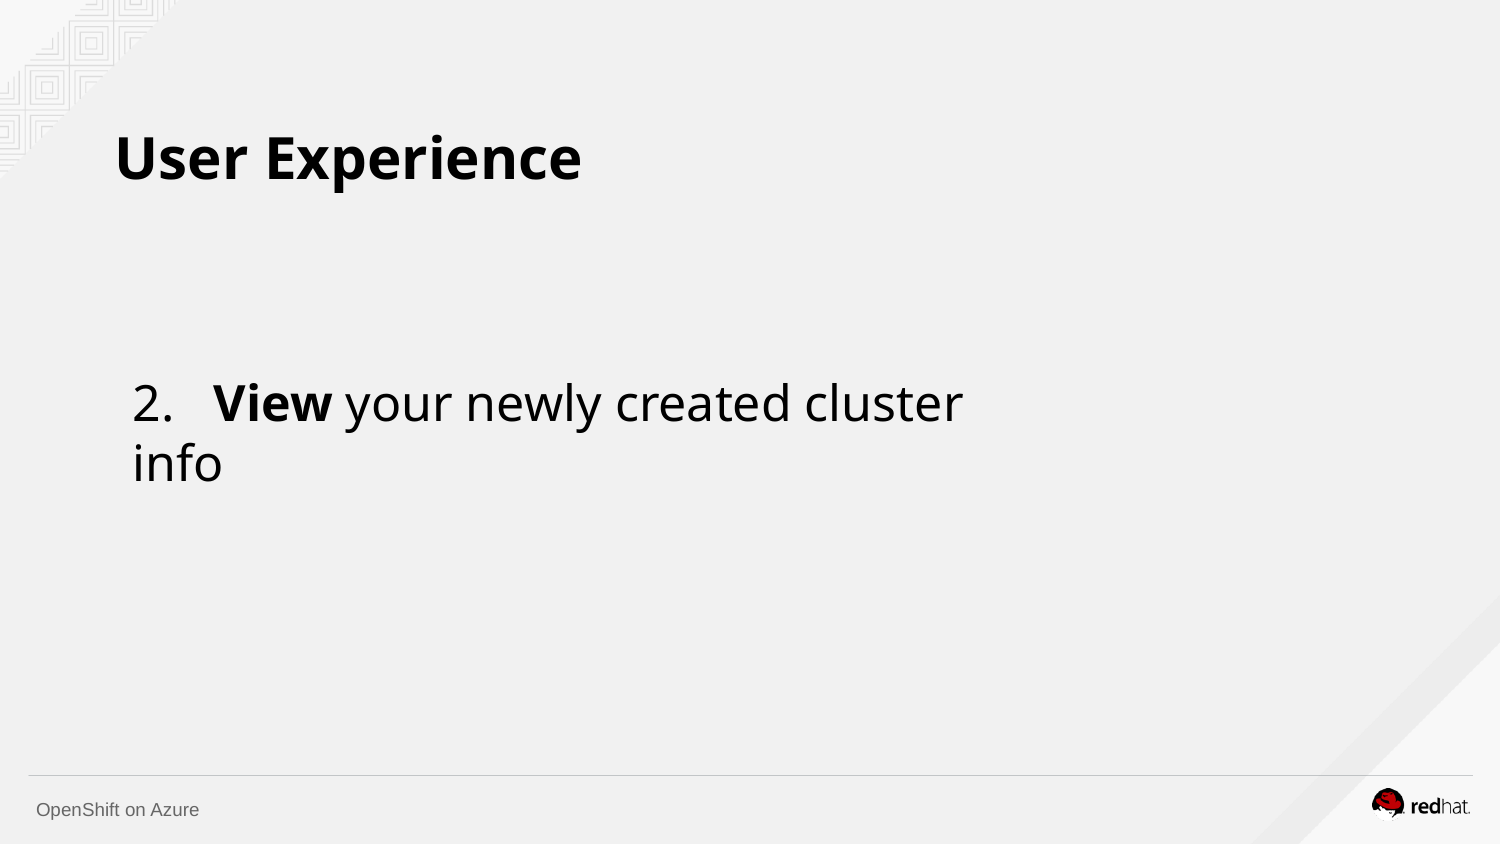

User Experience
2. View your newly created cluster info